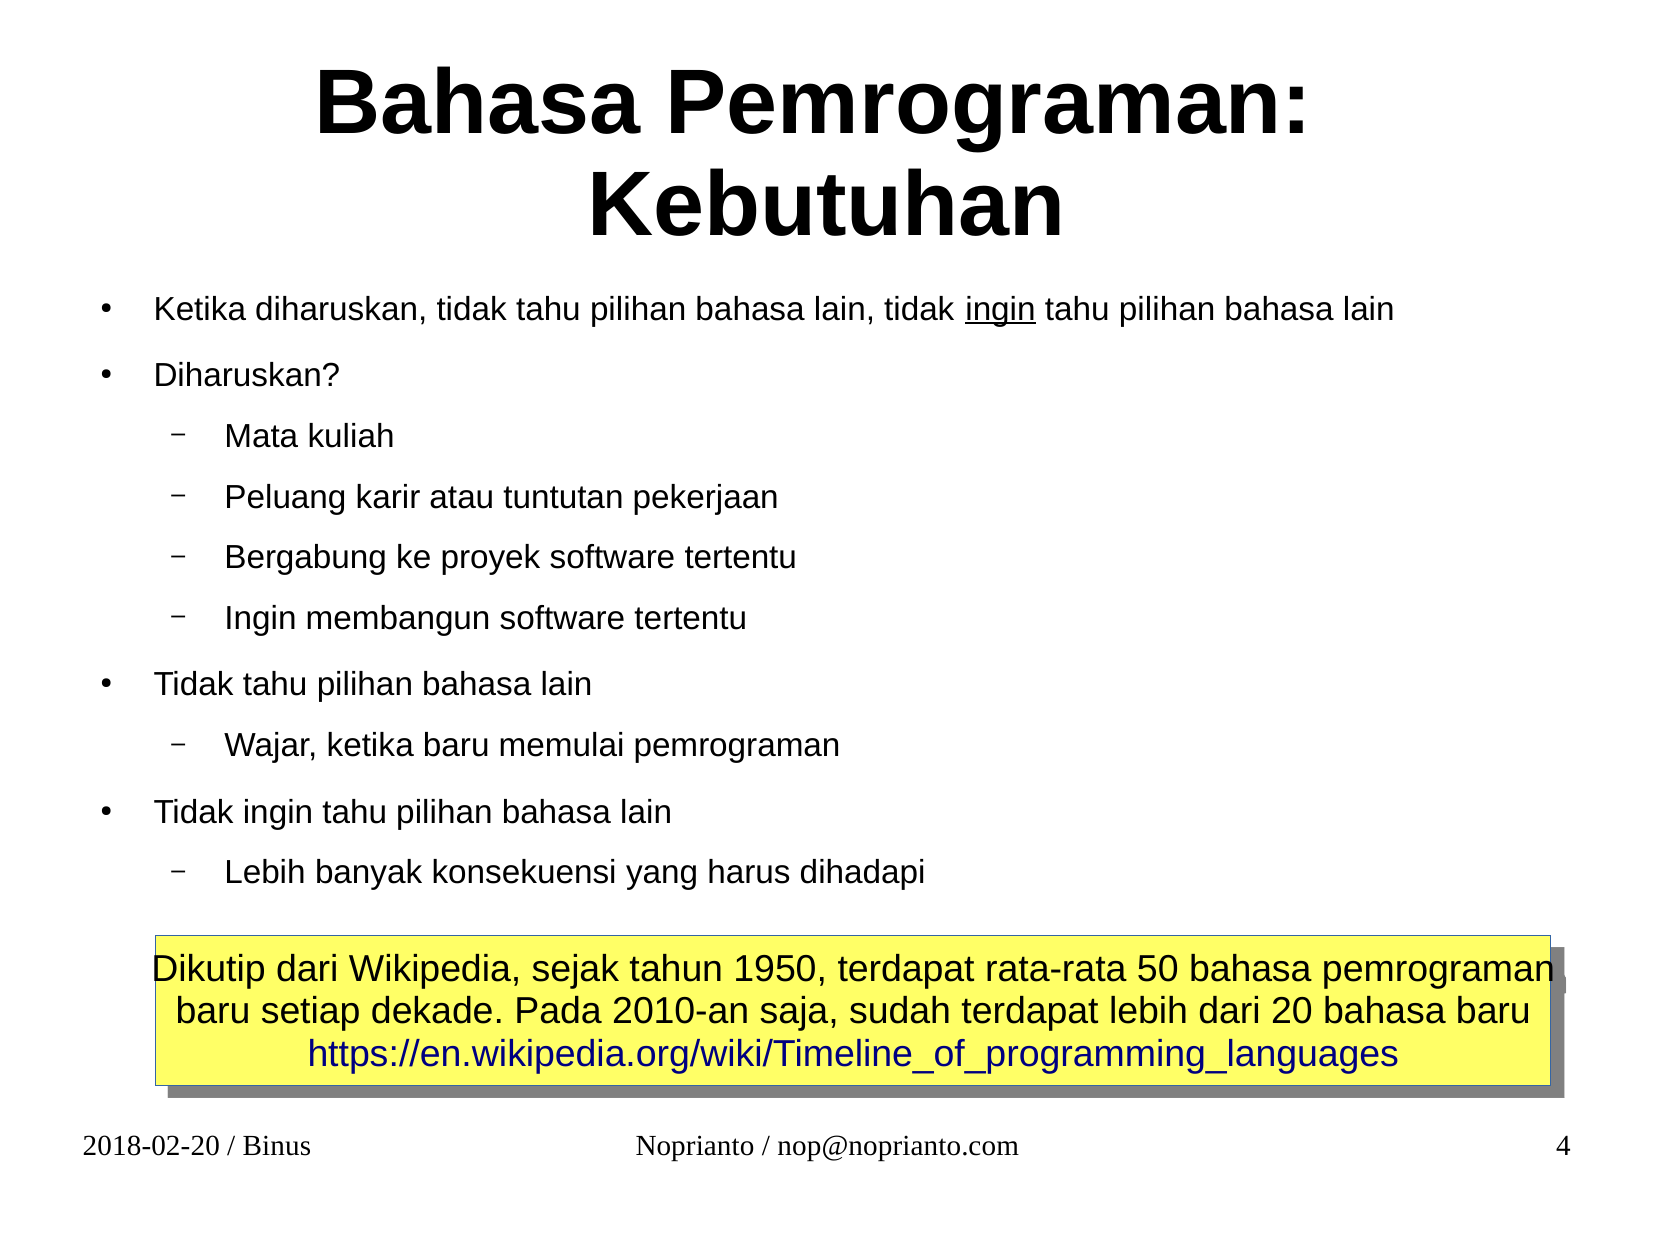

# Bahasa Pemrograman: Kebutuhan
Ketika diharuskan, tidak tahu pilihan bahasa lain, tidak ingin tahu pilihan bahasa lain
Diharuskan?
Mata kuliah
Peluang karir atau tuntutan pekerjaan
Bergabung ke proyek software tertentu
Ingin membangun software tertentu
Tidak tahu pilihan bahasa lain
Wajar, ketika baru memulai pemrograman
Tidak ingin tahu pilihan bahasa lain
Lebih banyak konsekuensi yang harus dihadapi
Dikutip dari Wikipedia, sejak tahun 1950, terdapat rata-rata 50 bahasa pemrograman
baru setiap dekade. Pada 2010-an saja, sudah terdapat lebih dari 20 bahasa baru
https://en.wikipedia.org/wiki/Timeline_of_programming_languages
2018-02-20 / Binus
Noprianto / nop@noprianto.com
4